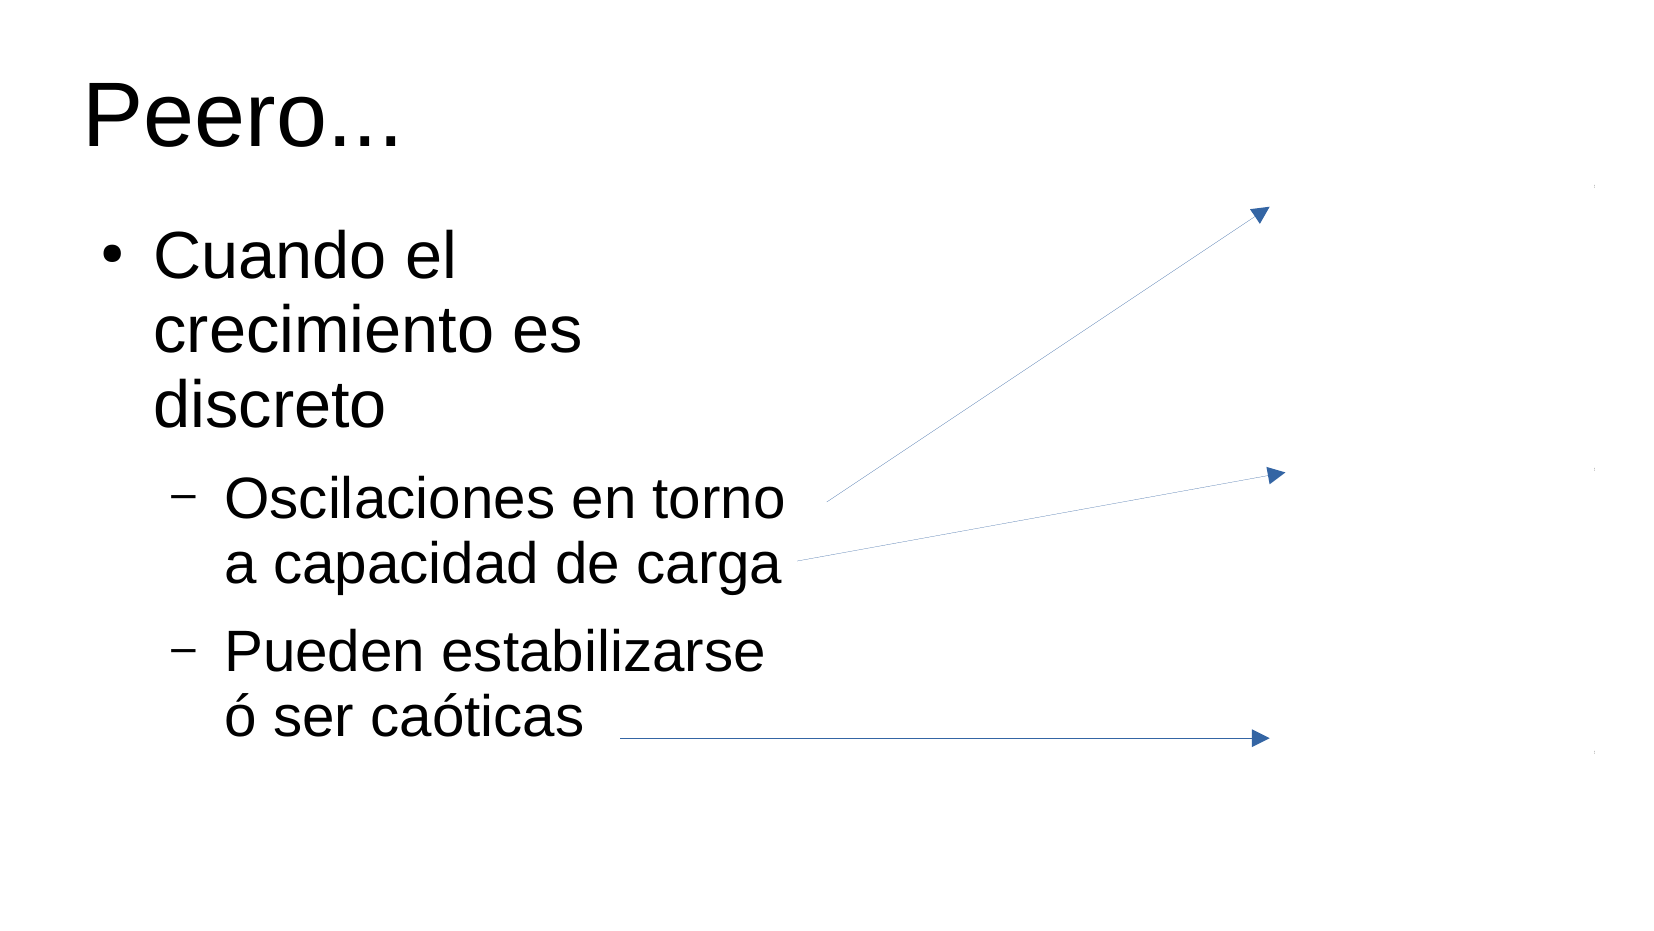

# Peero...
Cuando el crecimiento es discreto
Oscilaciones en torno a capacidad de carga
Pueden estabilizarse ó ser caóticas